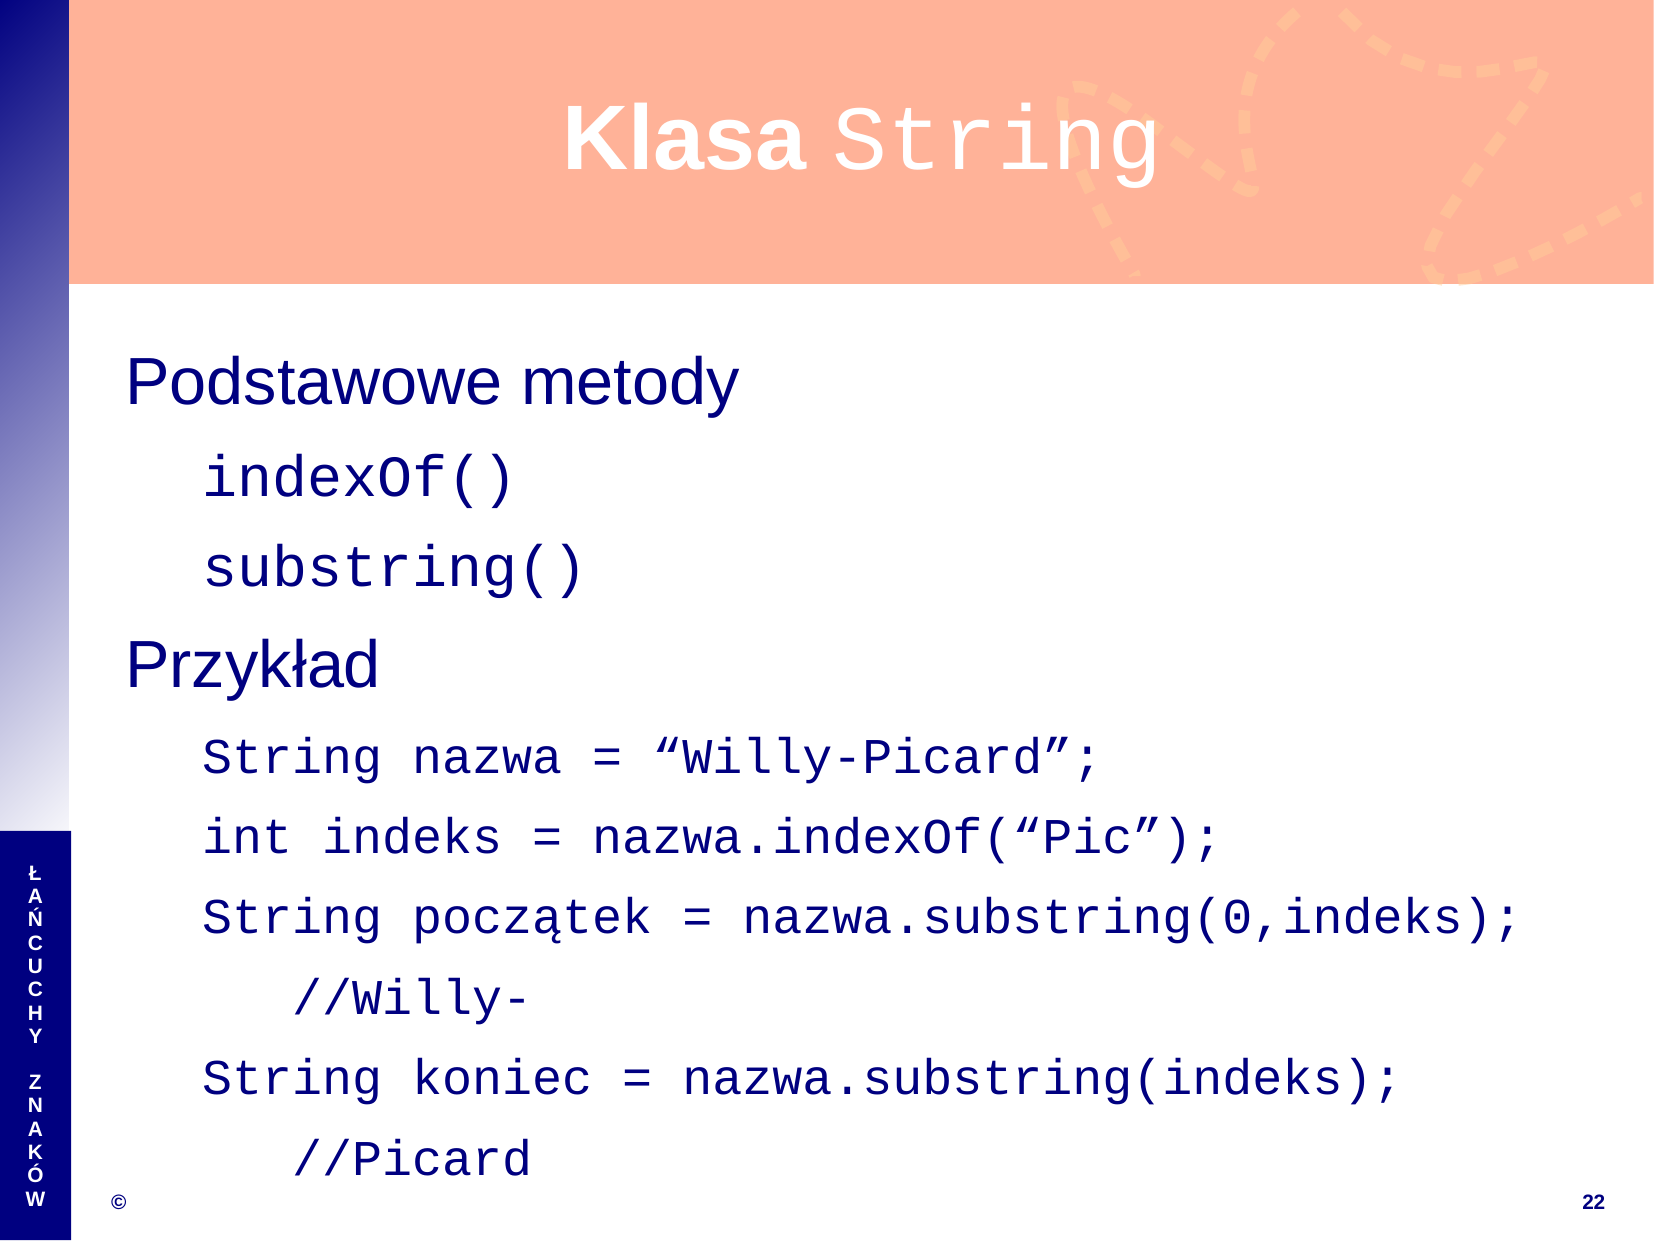

Klasa String
# Podstawowe metody
indexOf()
substring()
Przykład
String nazwa = “Willy-Picard”;
int indeks = nazwa.indexOf(“Pic”);
String początek = nazwa.substring(0,indeks);
 //Willy-
String koniec = nazwa.substring(indeks);
 //Picard
Ł
A
Ń
C
U
C
H
Y
Z
N
A
K
Ó
W